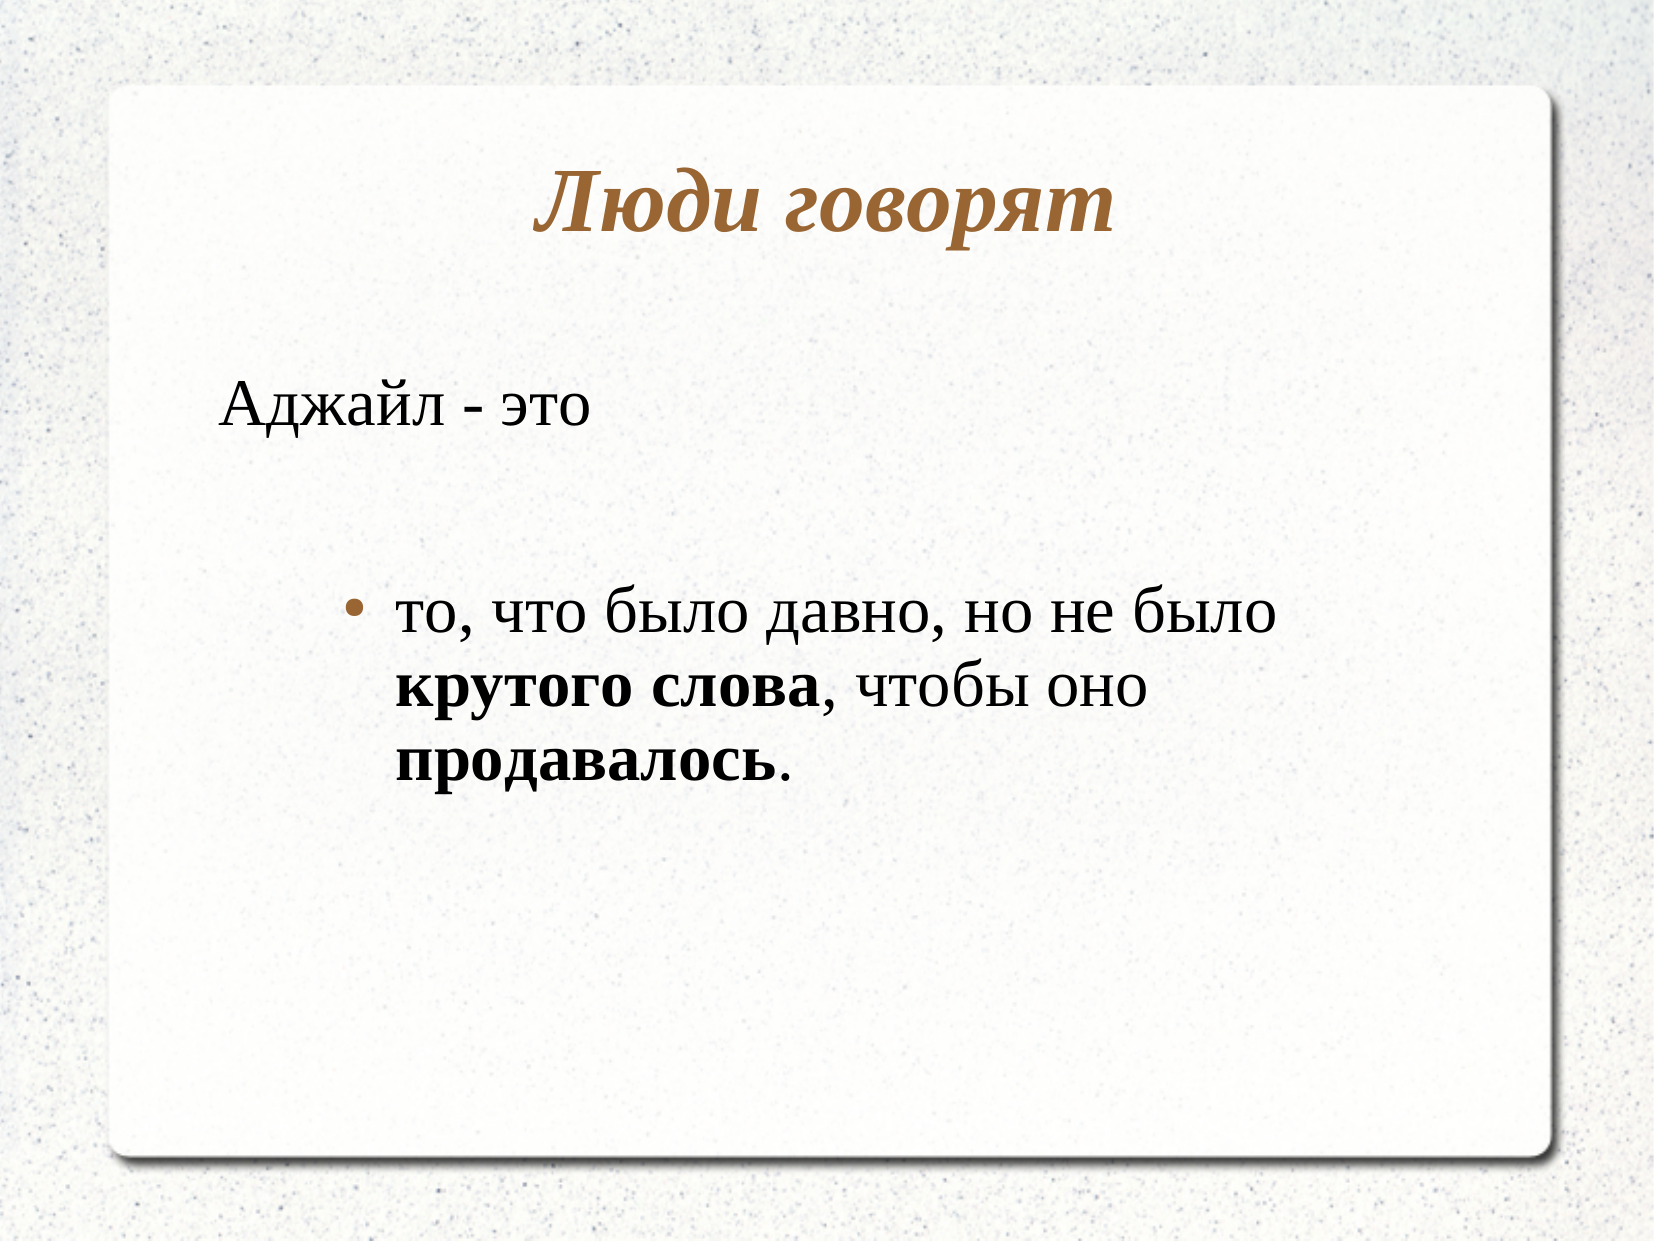

# Люди говорят
Аджайл - это
то, что было давно, но не было крутого слова, чтобы оно продавалось.